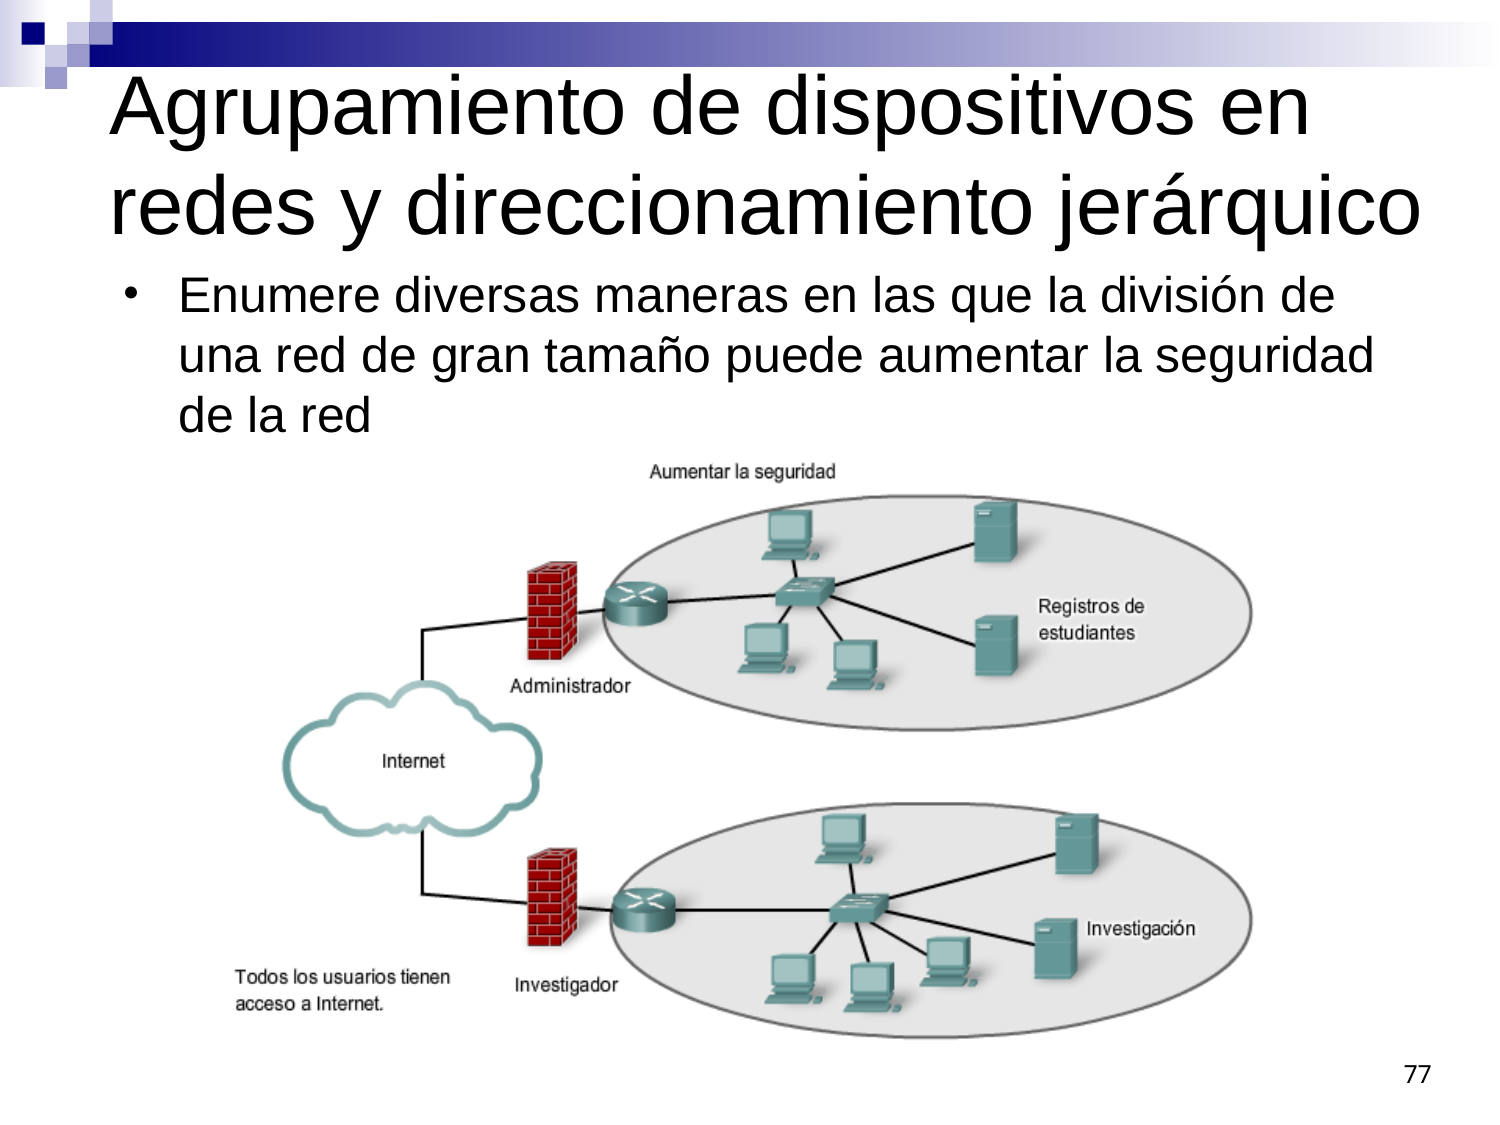

Agrupamiento de dispositivos en redes y direccionamiento jerárquico
Enumere diversas maneras en las que la división de una red de gran tamaño puede aumentar la seguridad de la red